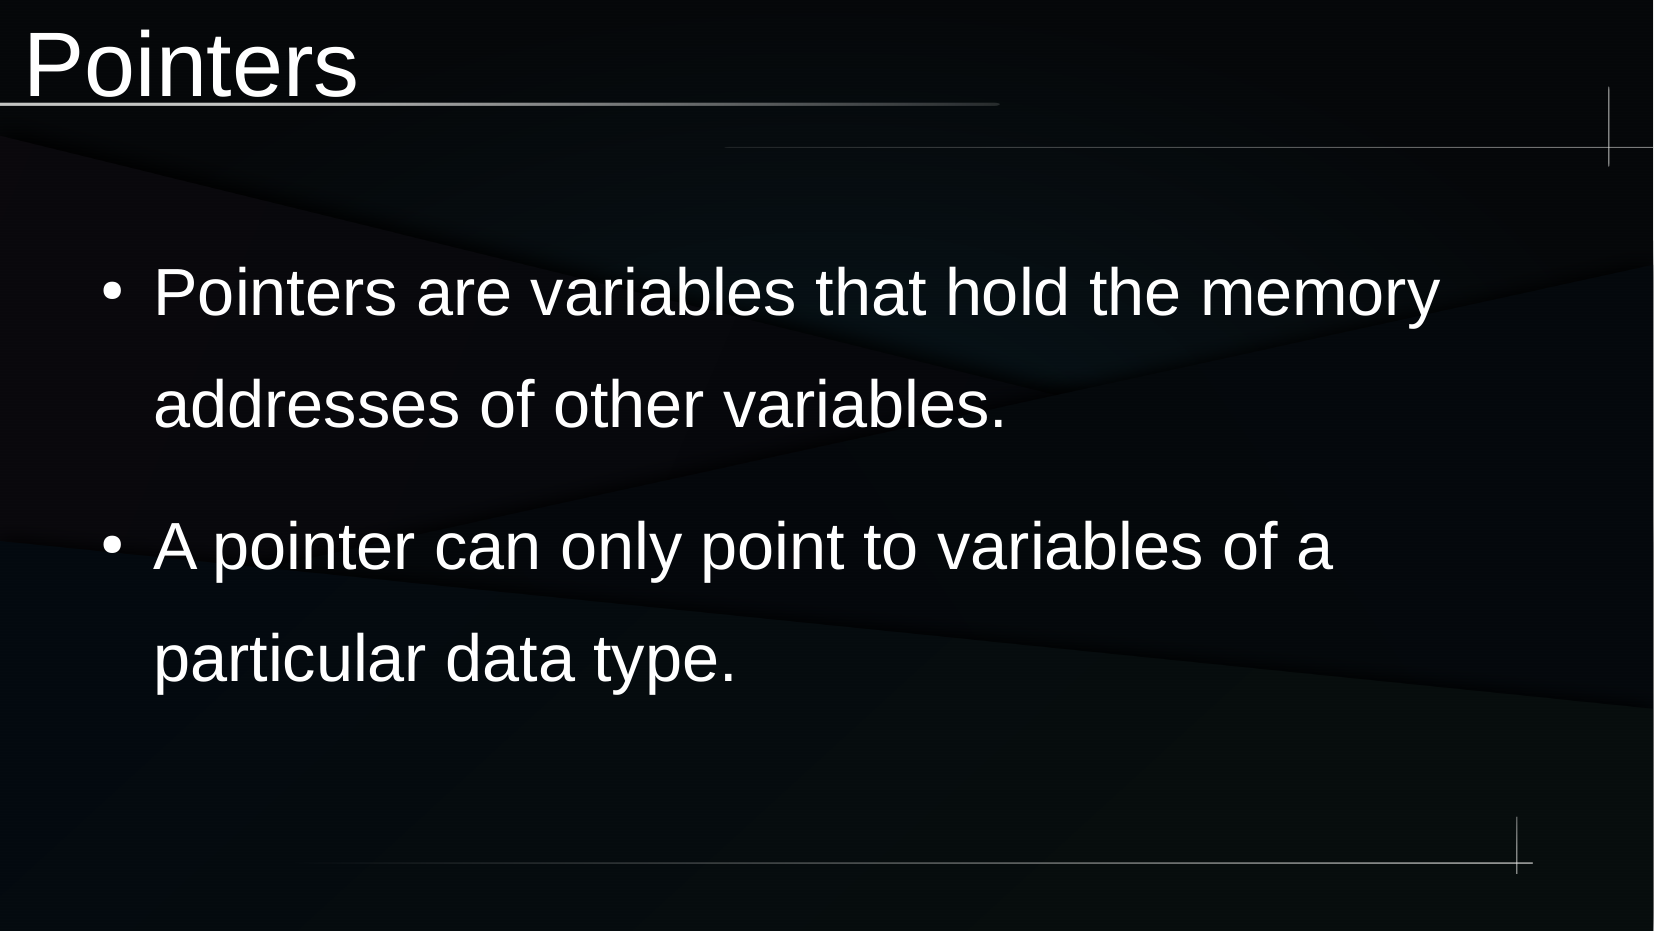

# Pointers
Pointers are variables that hold the memory addresses of other variables.
A pointer can only point to variables of a particular data type.